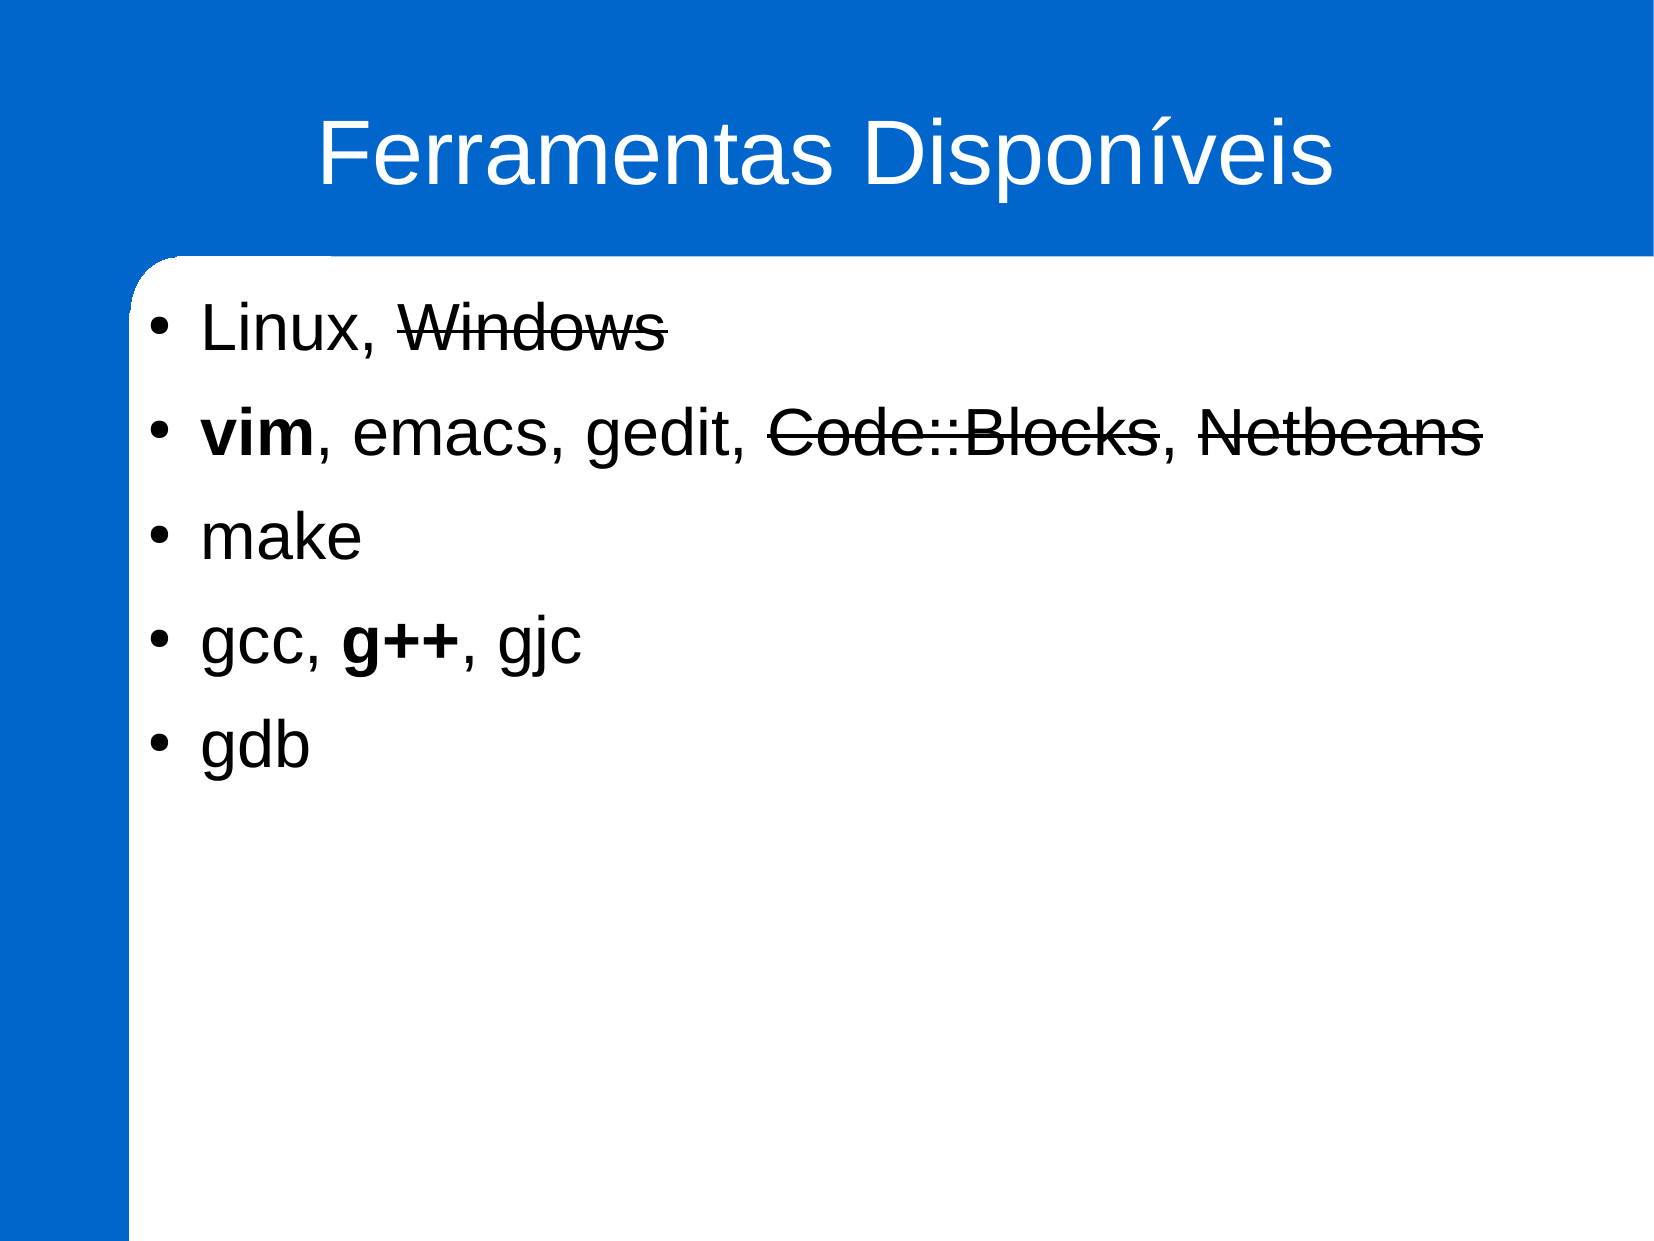

# Ferramentas Disponíveis
Linux, Windows
vim, emacs, gedit, Code::Blocks, Netbeans
make
gcc, g++, gjc
gdb